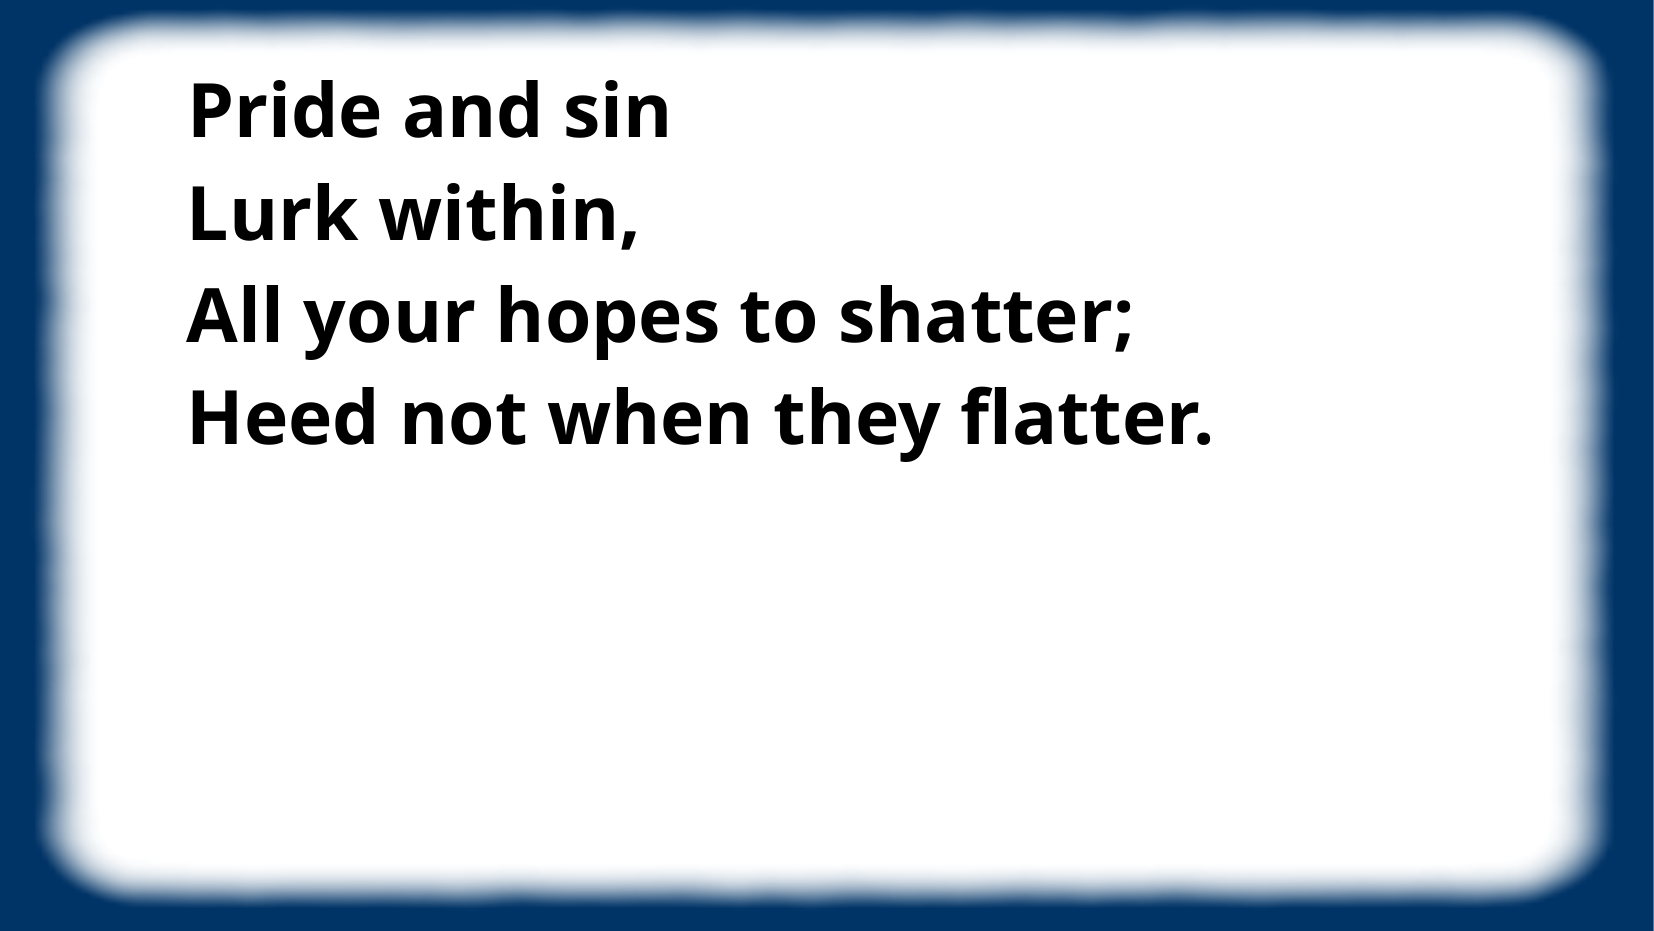

Pride and sin
 Lurk within,
 All your hopes to shatter;
 Heed not when they flatter.